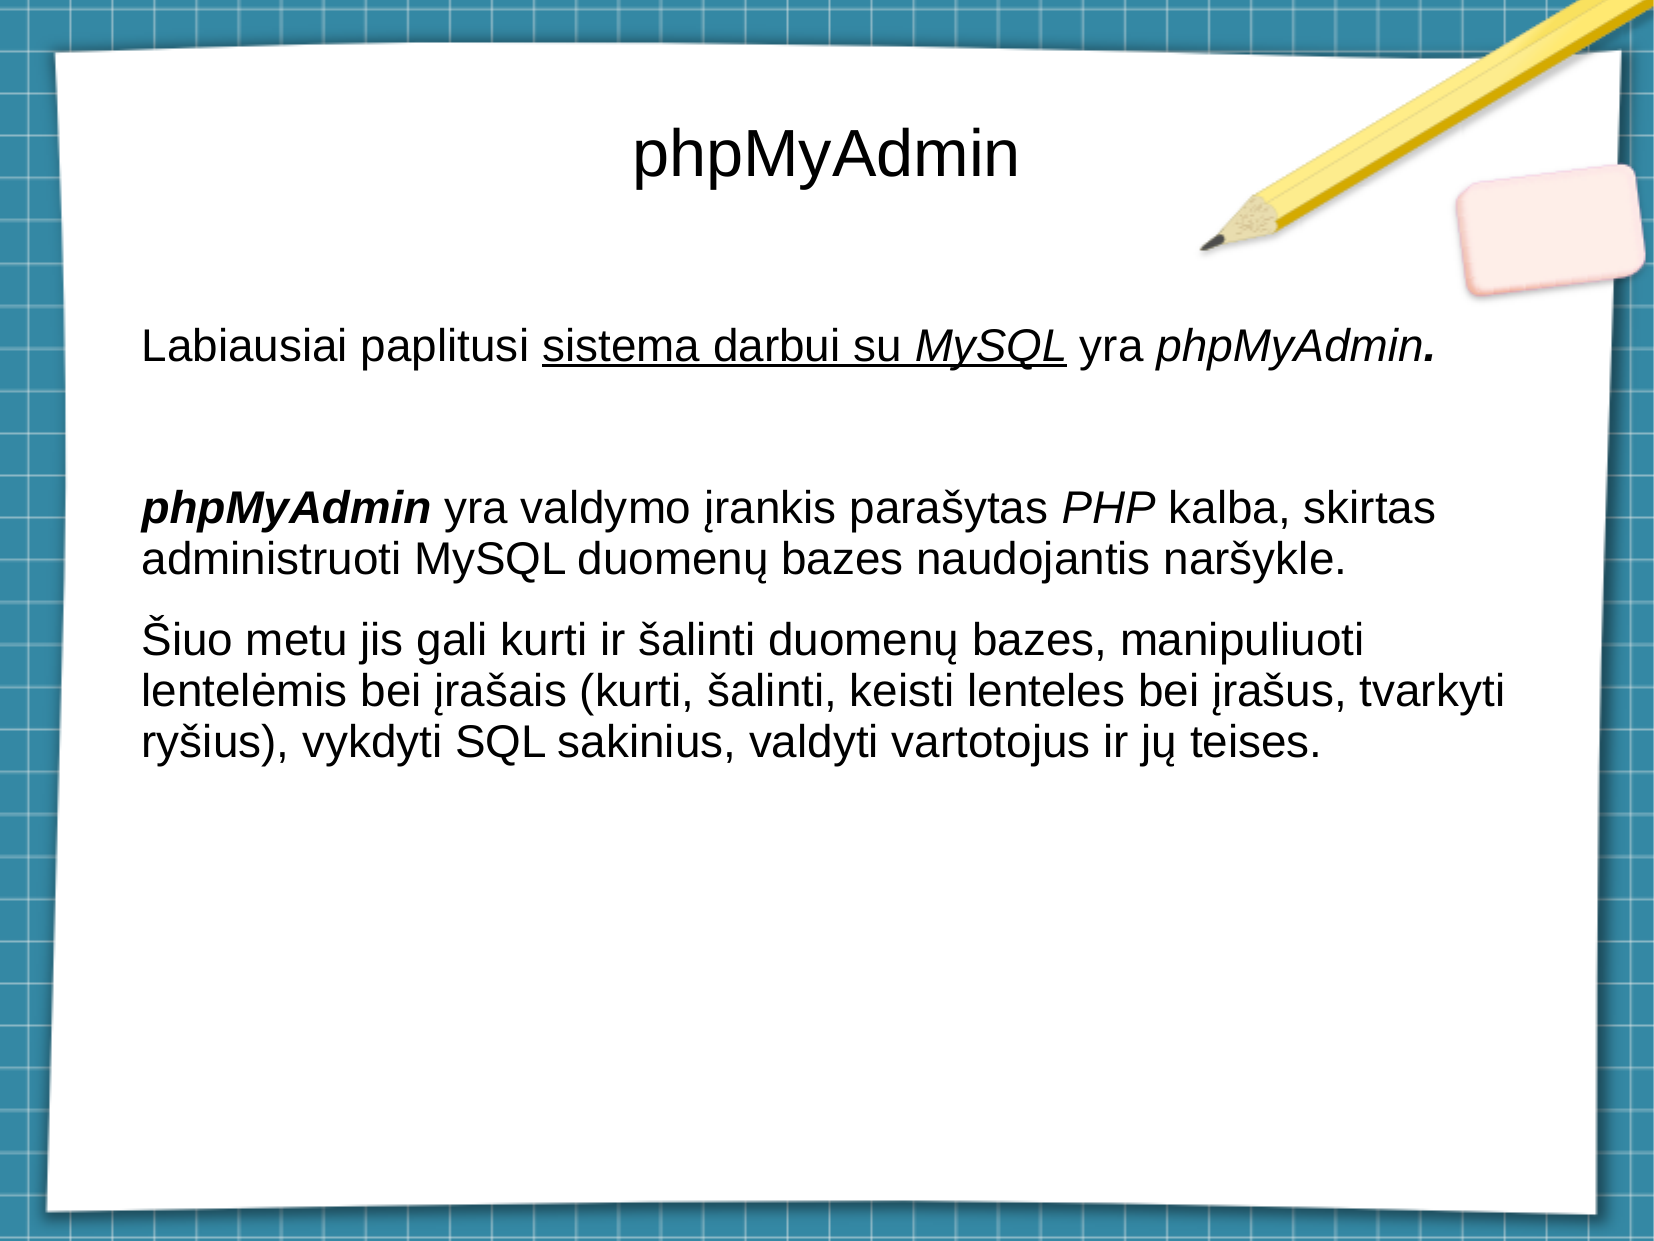

# phpMyAdmin
Labiausiai paplitusi sistema darbui su MySQL yra phpMyAdmin.
phpMyAdmin yra valdymo įrankis parašytas PHP kalba, skirtas administruoti MySQL duomenų bazes naudojantis naršykle.
Šiuo metu jis gali kurti ir šalinti duomenų bazes, manipuliuoti lentelėmis bei įrašais (kurti, šalinti, keisti lenteles bei įrašus, tvarkyti ryšius), vykdyti SQL sakinius, valdyti vartotojus ir jų teises.